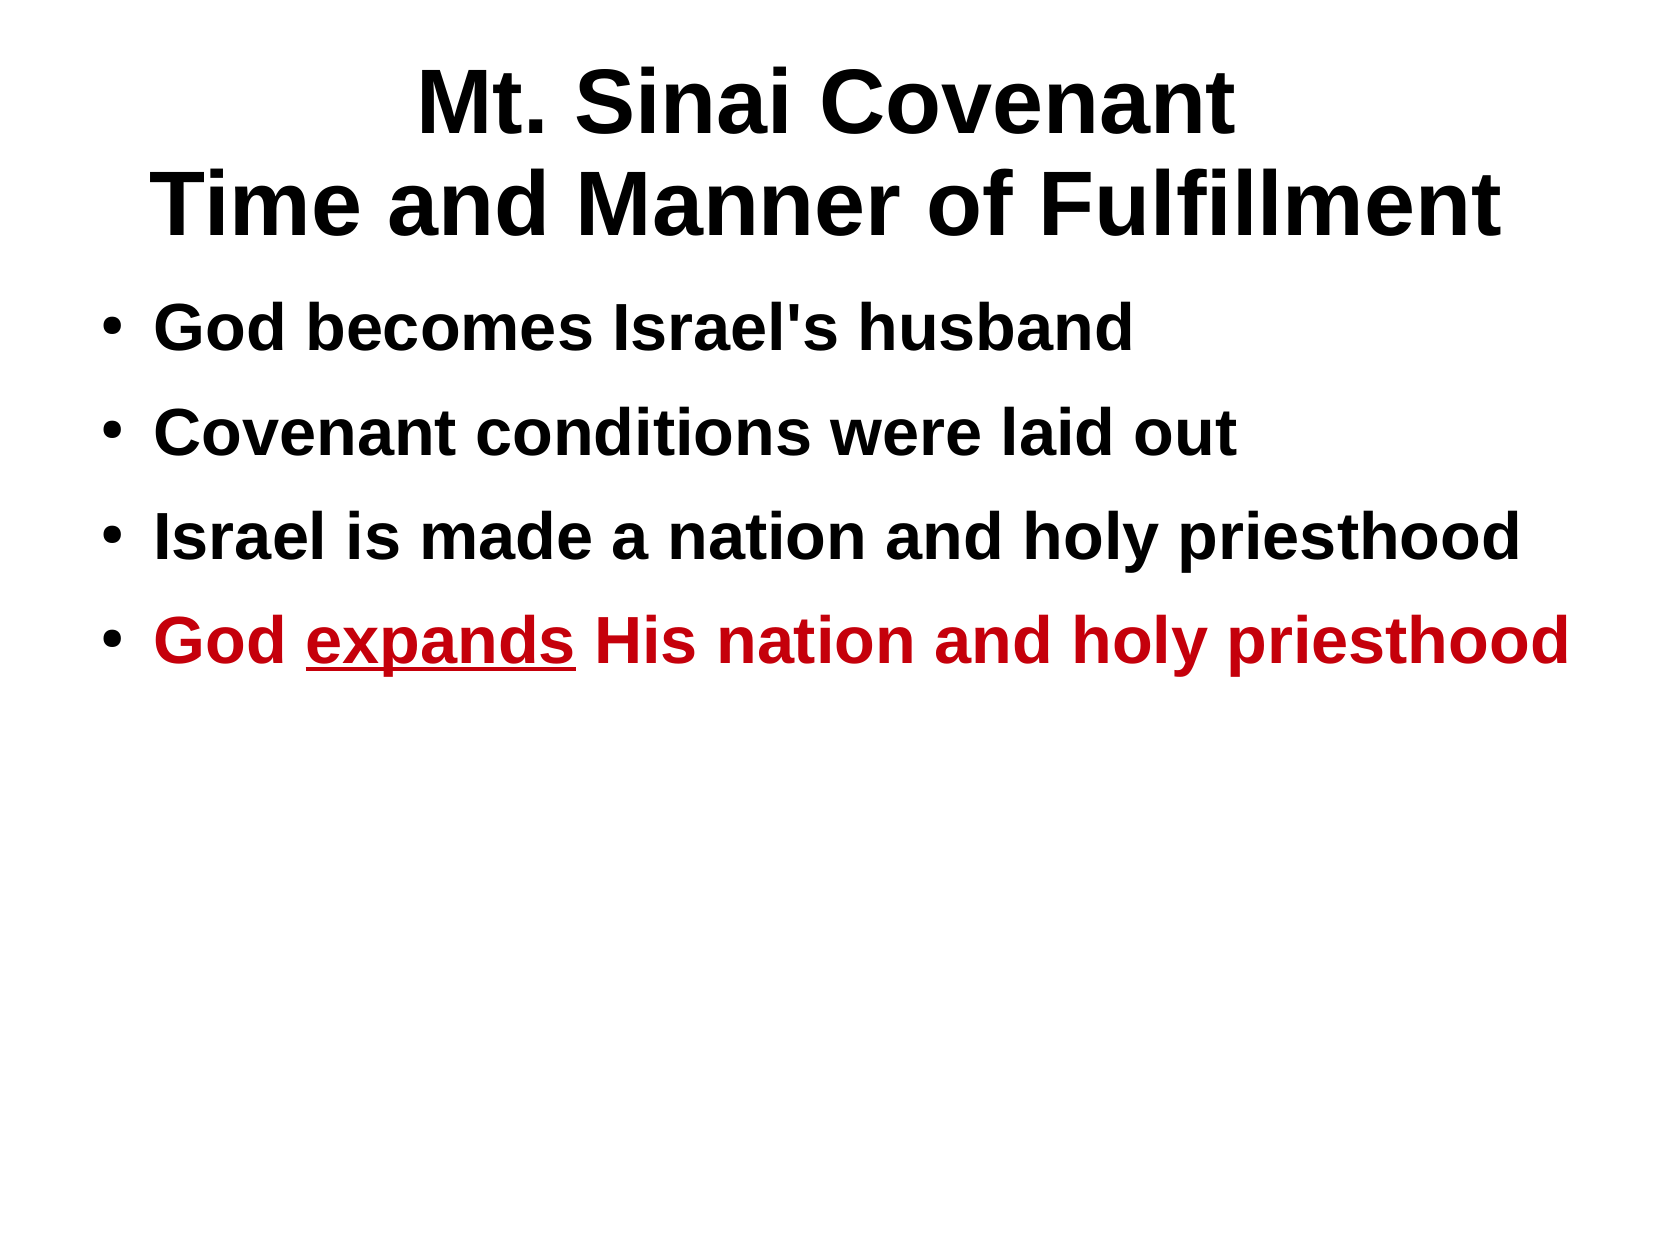

# Mt. Sinai Covenant Time and Manner of Fulfillment
God becomes Israel's husband
Covenant conditions were laid out
Israel is made a nation and holy priesthood
God expands His nation and holy priesthood